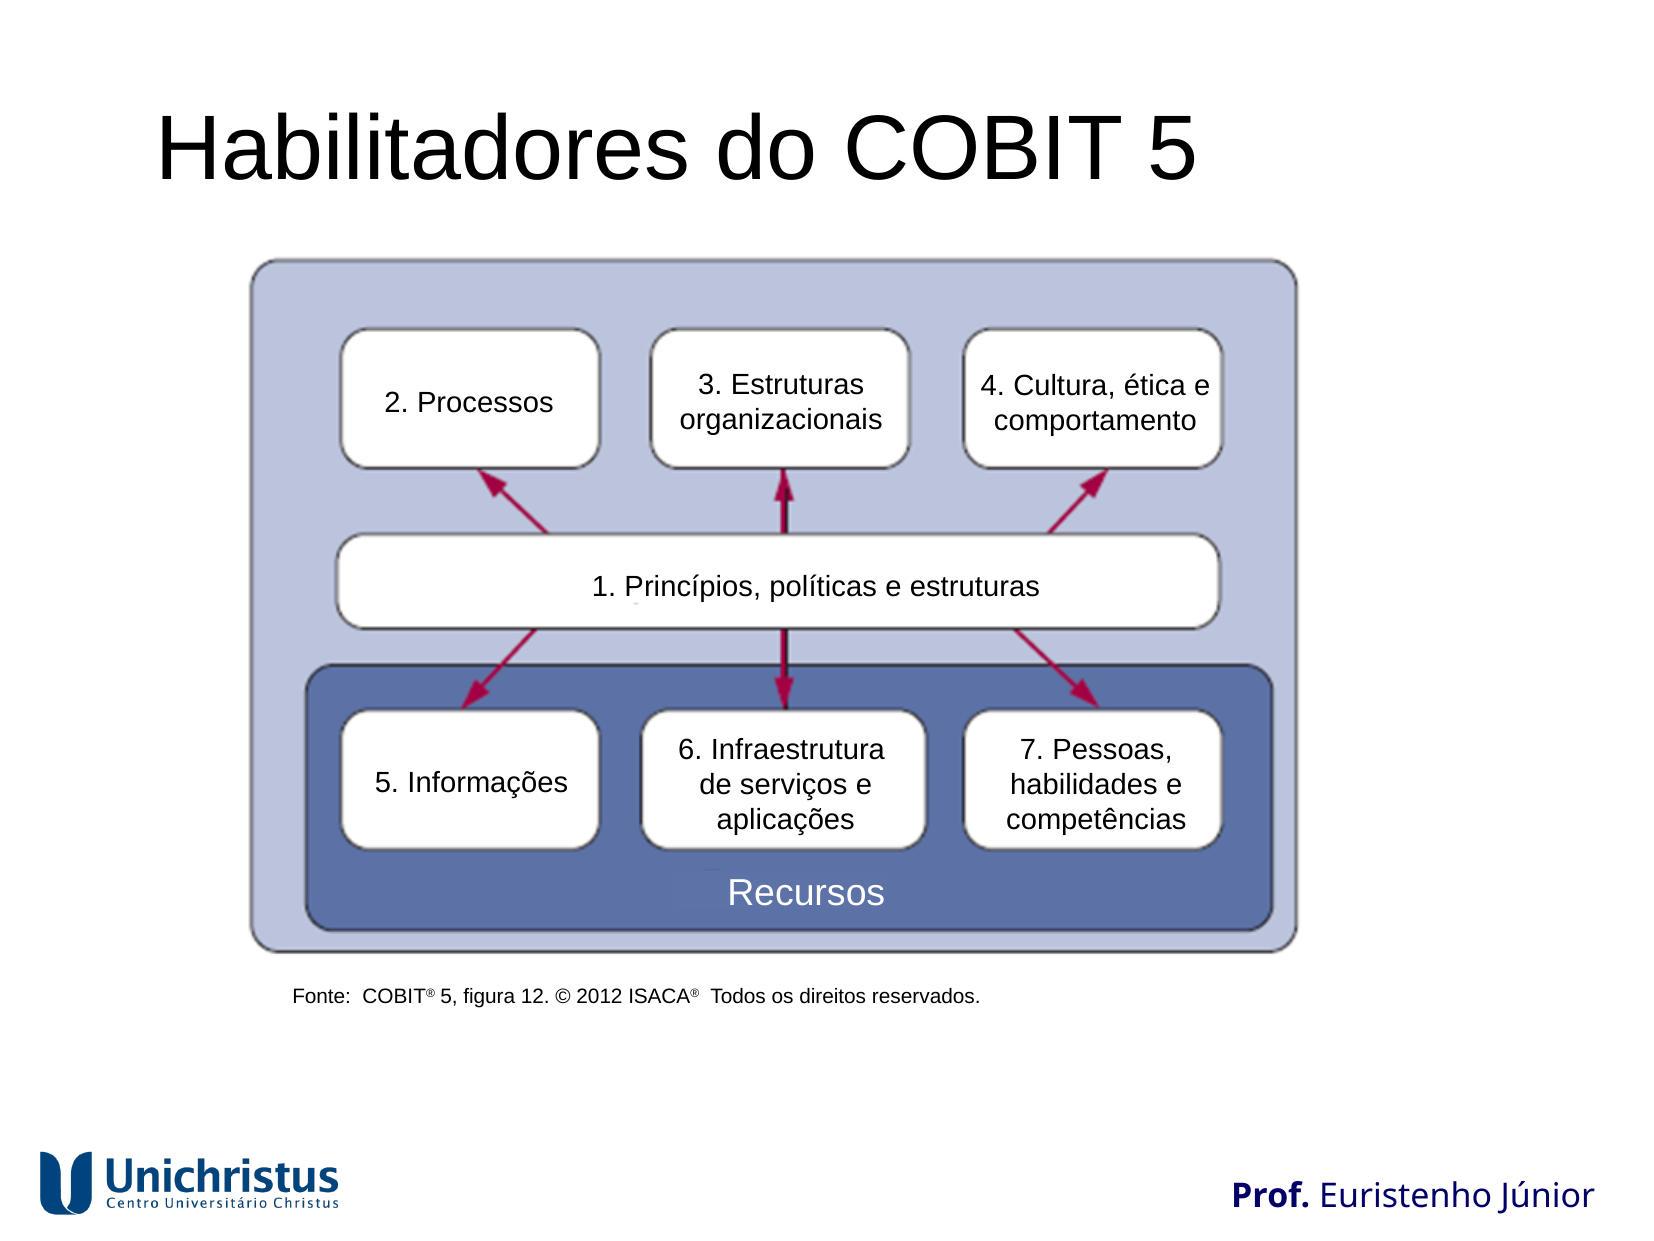

# Habilitadores do COBIT 5
3. Estruturas organizacionais
4. Cultura, ética e comportamento
2. Processos
1. Princípios, políticas e estruturas
6. Infraestrutura
de serviços e aplicações
7. Pessoas, habilidades e competências
5. Informações
Recursos
Fonte:  COBIT® 5, figura 12. © 2012 ISACA® Todos os direitos reservados.
Prof. Euristenho Júnior